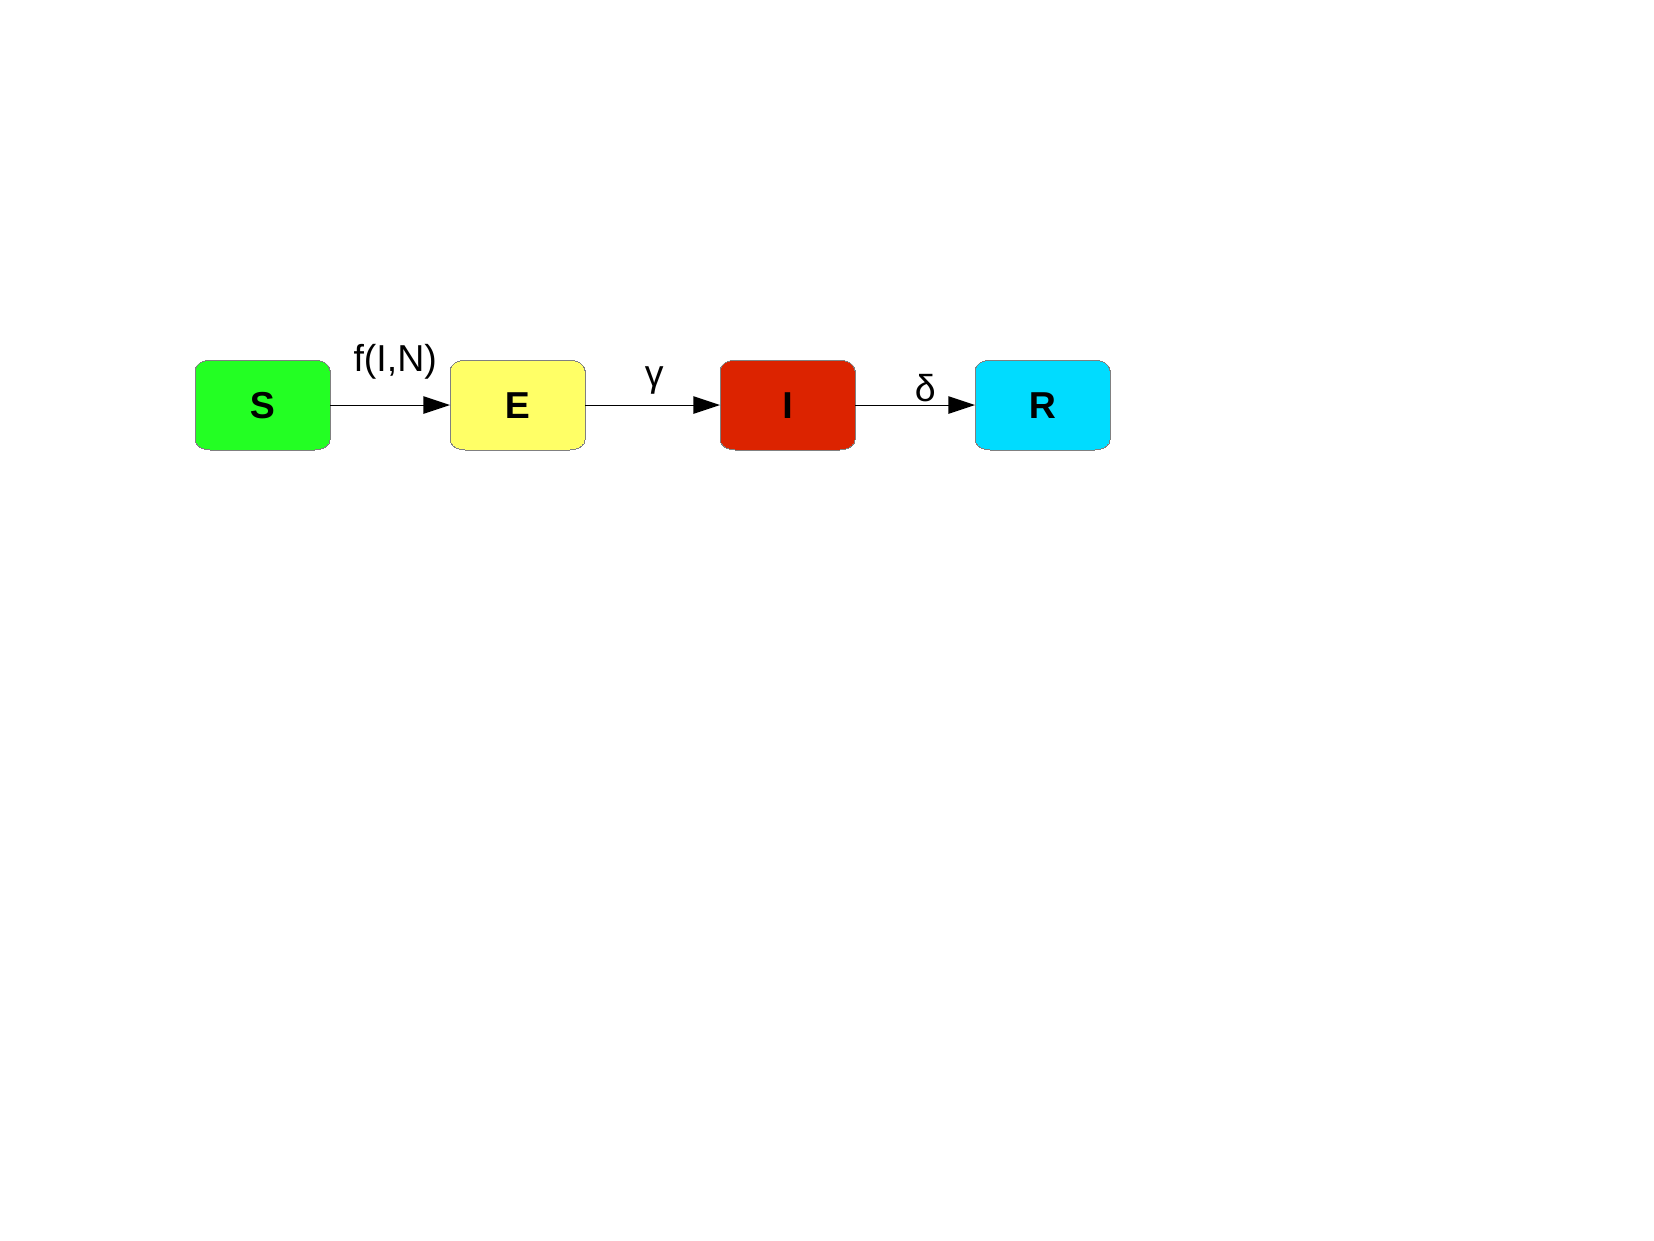

f(I,N)
γ
S
E
I
δ
R